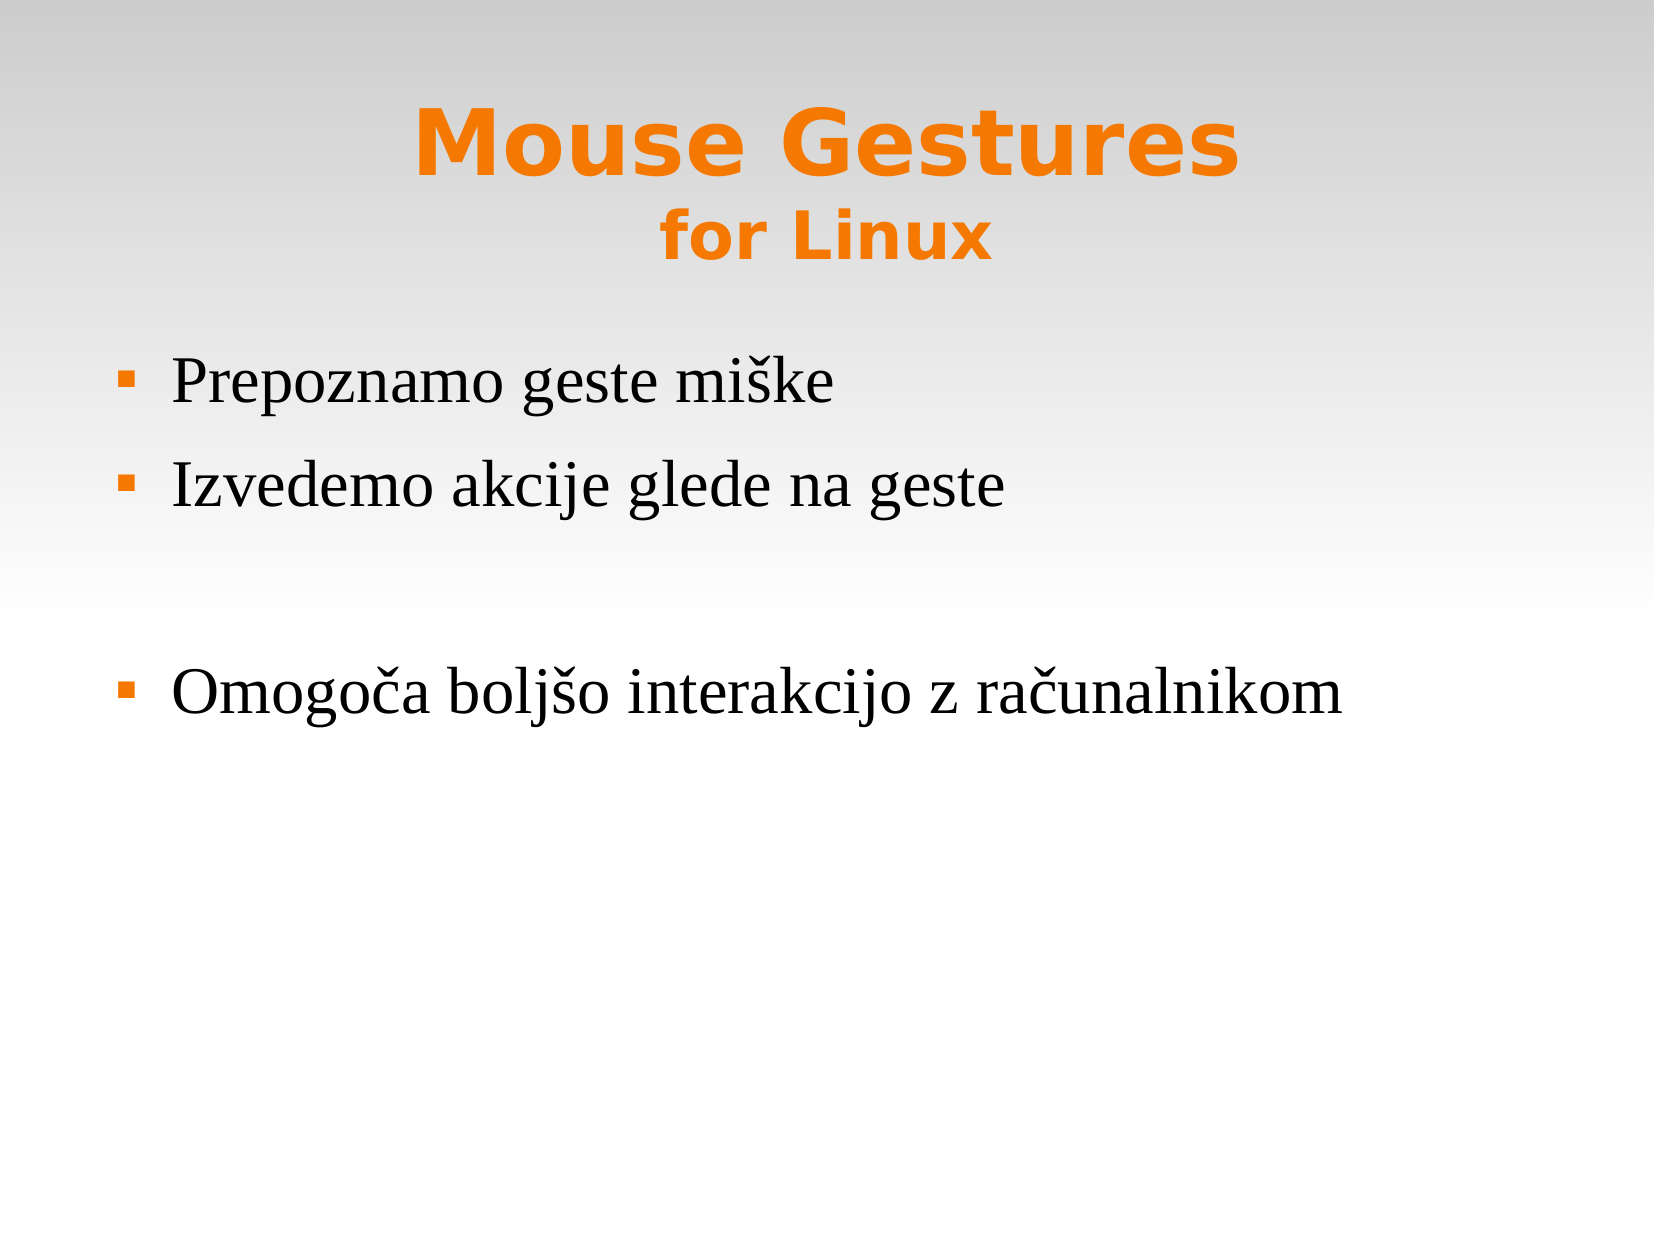

# Mouse Gestures for Linux
Prepoznamo geste miške
Izvedemo akcije glede na geste
Omogoča boljšo interakcijo z računalnikom